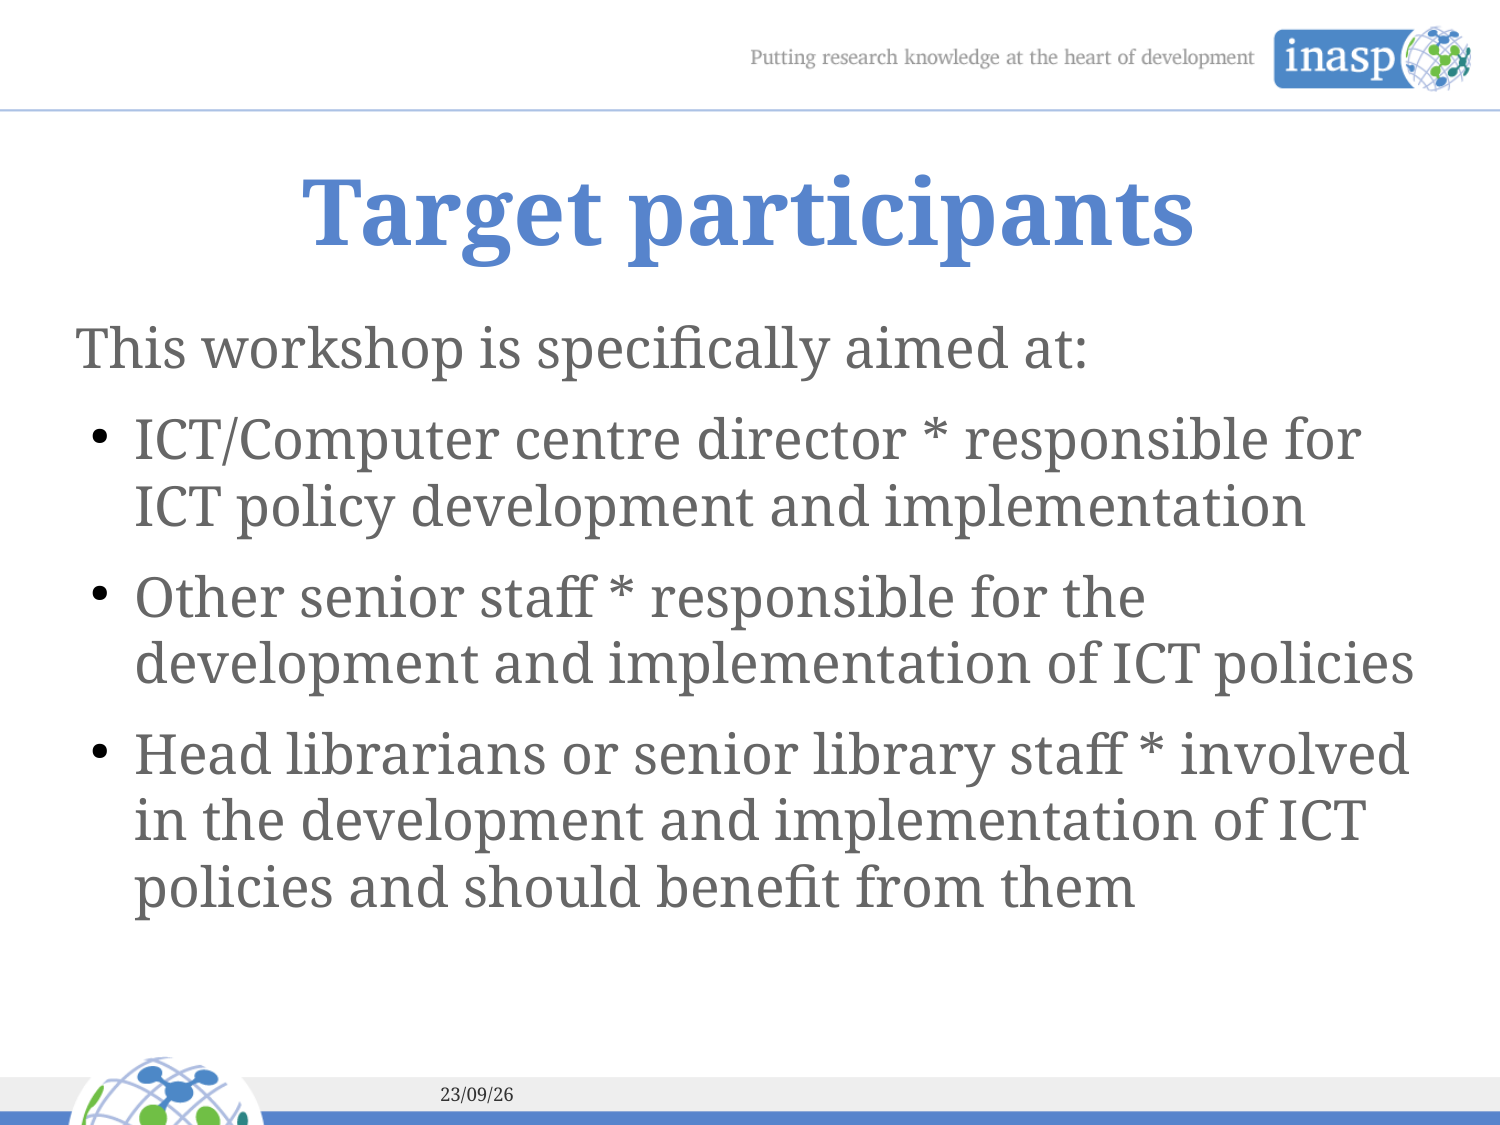

# Target participants
This workshop is specifically aimed at:
ICT/Computer centre director * responsible for ICT policy development and implementation
Other senior staff * responsible for the development and implementation of ICT policies
Head librarians or senior library staff * involved in the development and implementation of ICT policies and should benefit from them